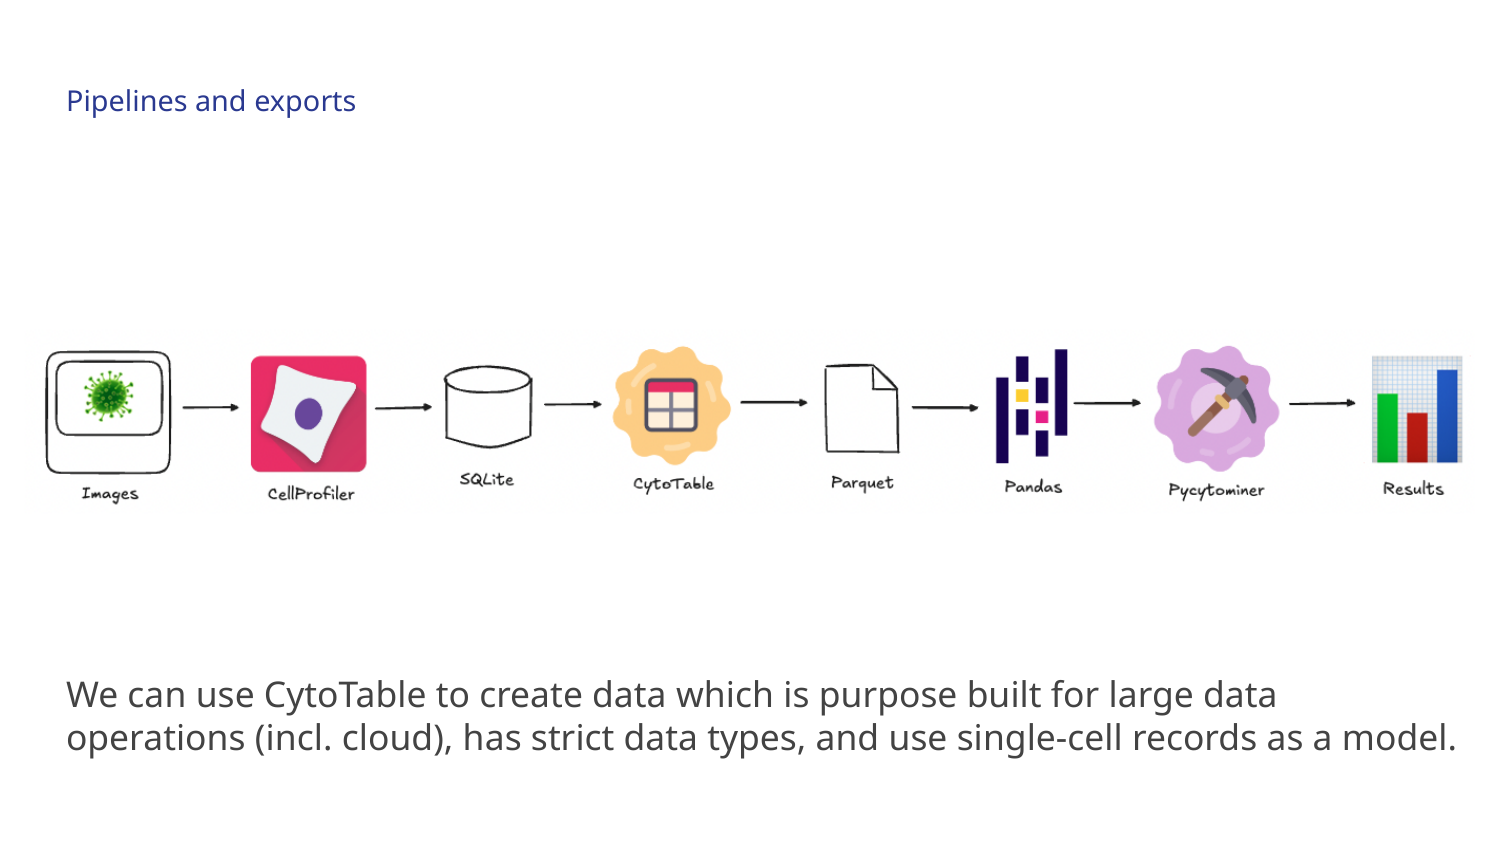

# Pipelines and exports
We can use CytoTable to create data which is purpose built for large data operations (incl. cloud), has strict data types, and use single-cell records as a model.